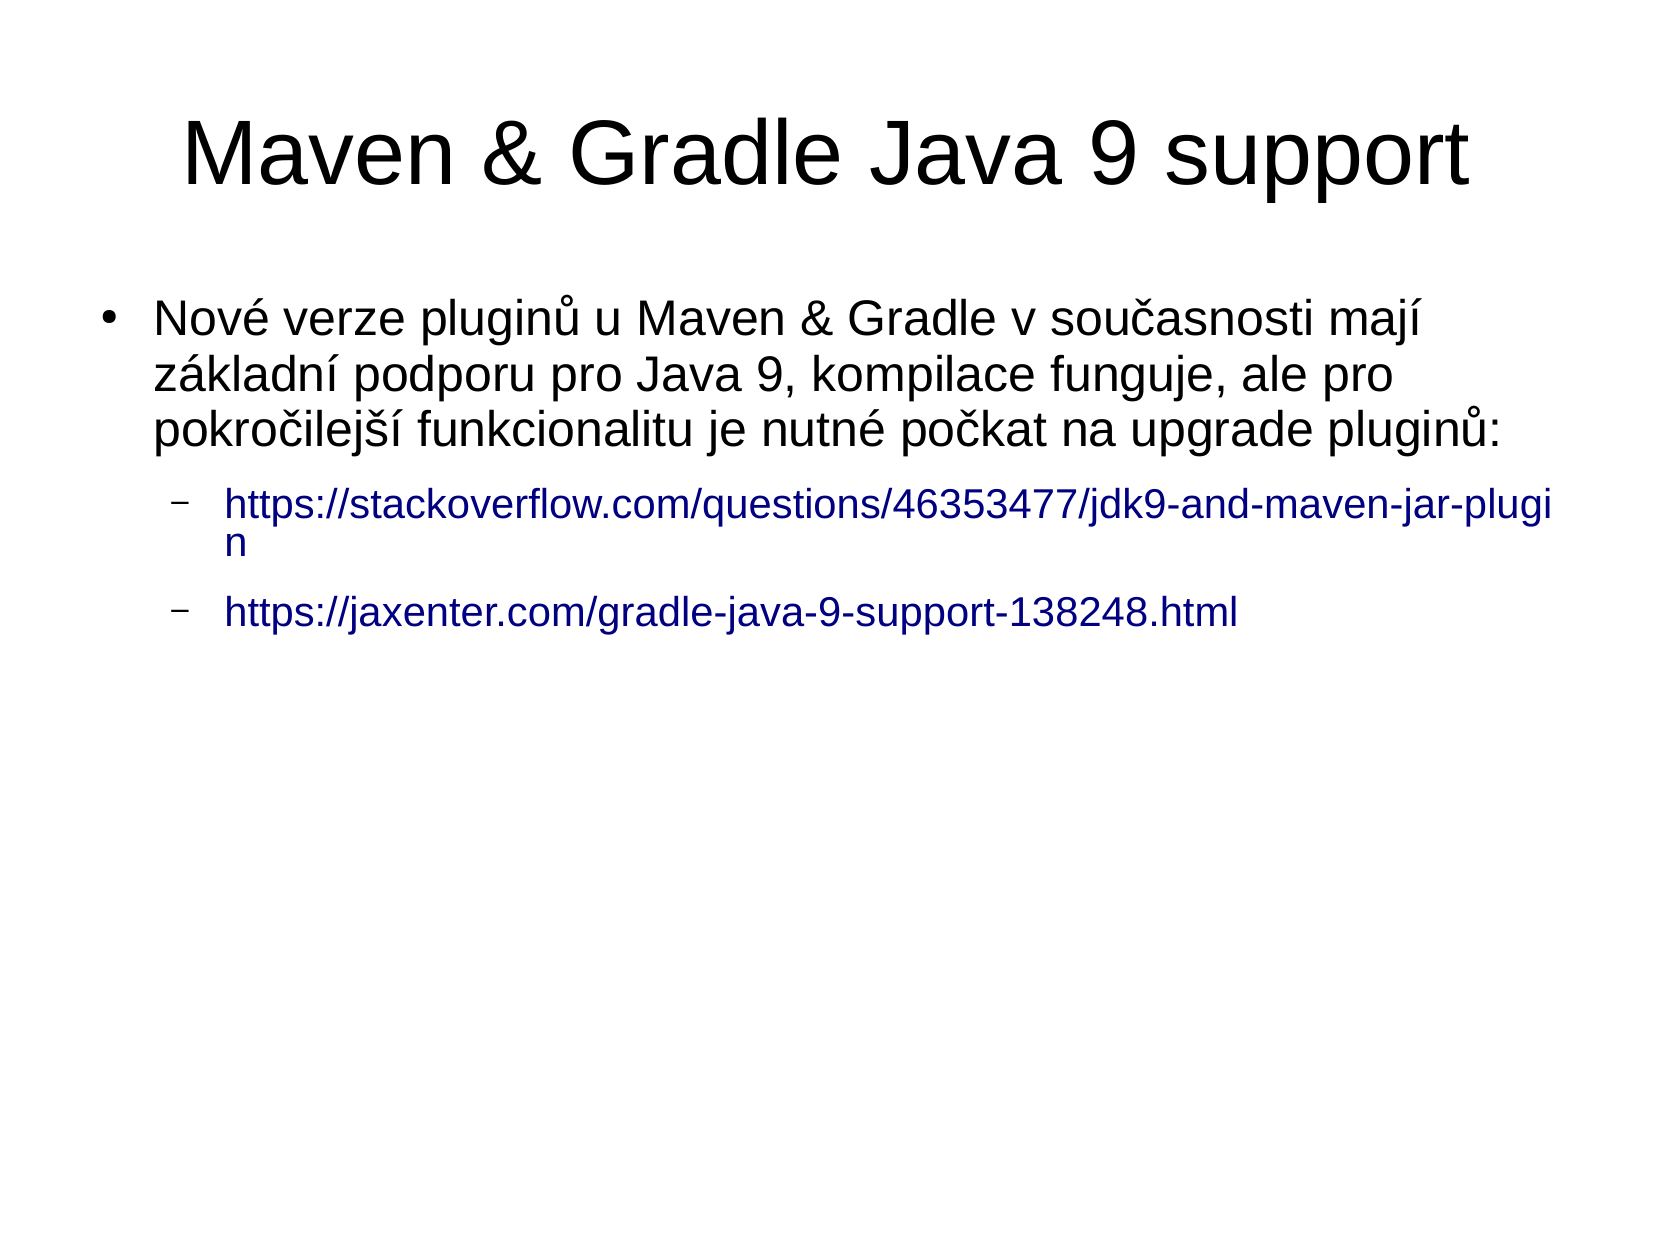

# Maven & Gradle Java 9 support
Nové verze pluginů u Maven & Gradle v současnosti mají základní podporu pro Java 9, kompilace funguje, ale pro pokročilejší funkcionalitu je nutné počkat na upgrade pluginů:
https://stackoverflow.com/questions/46353477/jdk9-and-maven-jar-plugin
https://jaxenter.com/gradle-java-9-support-138248.html